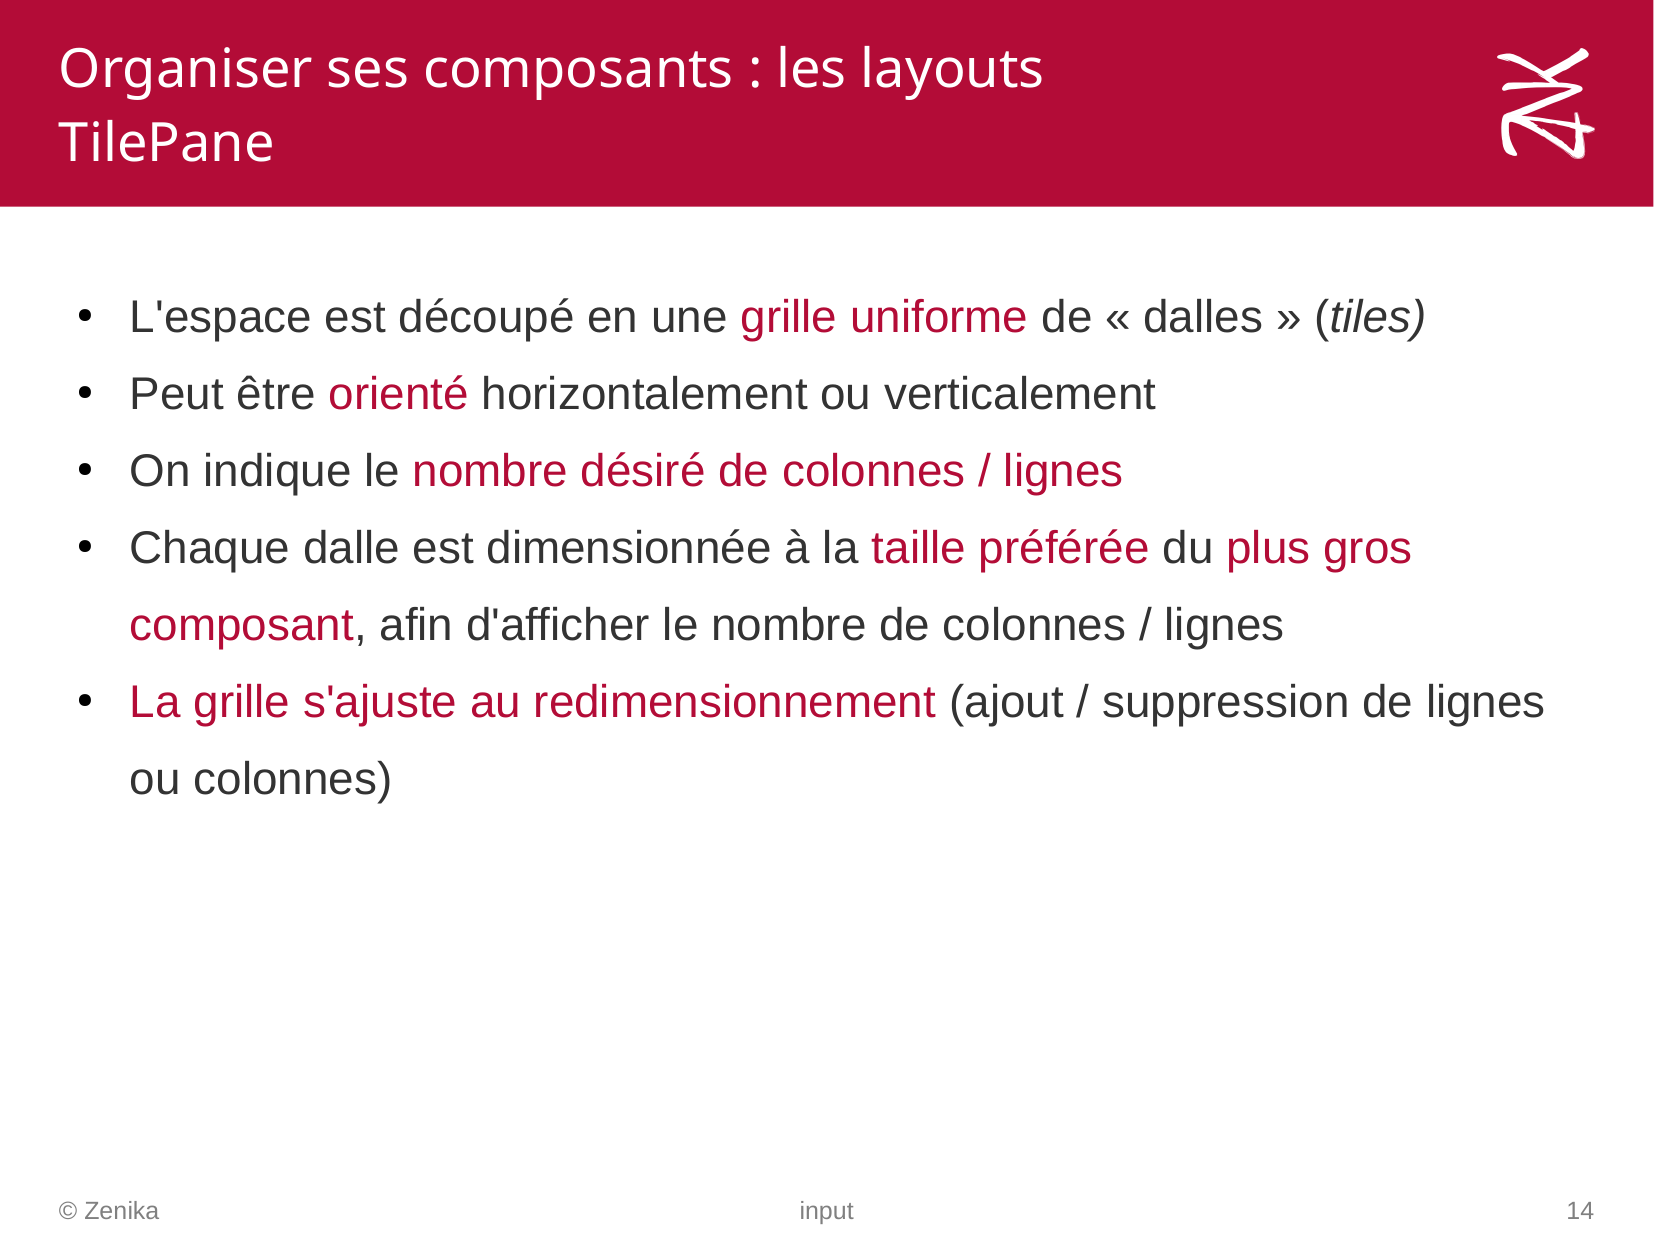

# Organiser ses composants : les layouts TilePane
L'espace est découpé en une grille uniforme de « dalles » (tiles)
Peut être orienté horizontalement ou verticalement
On indique le nombre désiré de colonnes / lignes
Chaque dalle est dimensionnée à la taille préférée du plus gros composant, afin d'afficher le nombre de colonnes / lignes
La grille s'ajuste au redimensionnement (ajout / suppression de lignes ou colonnes)